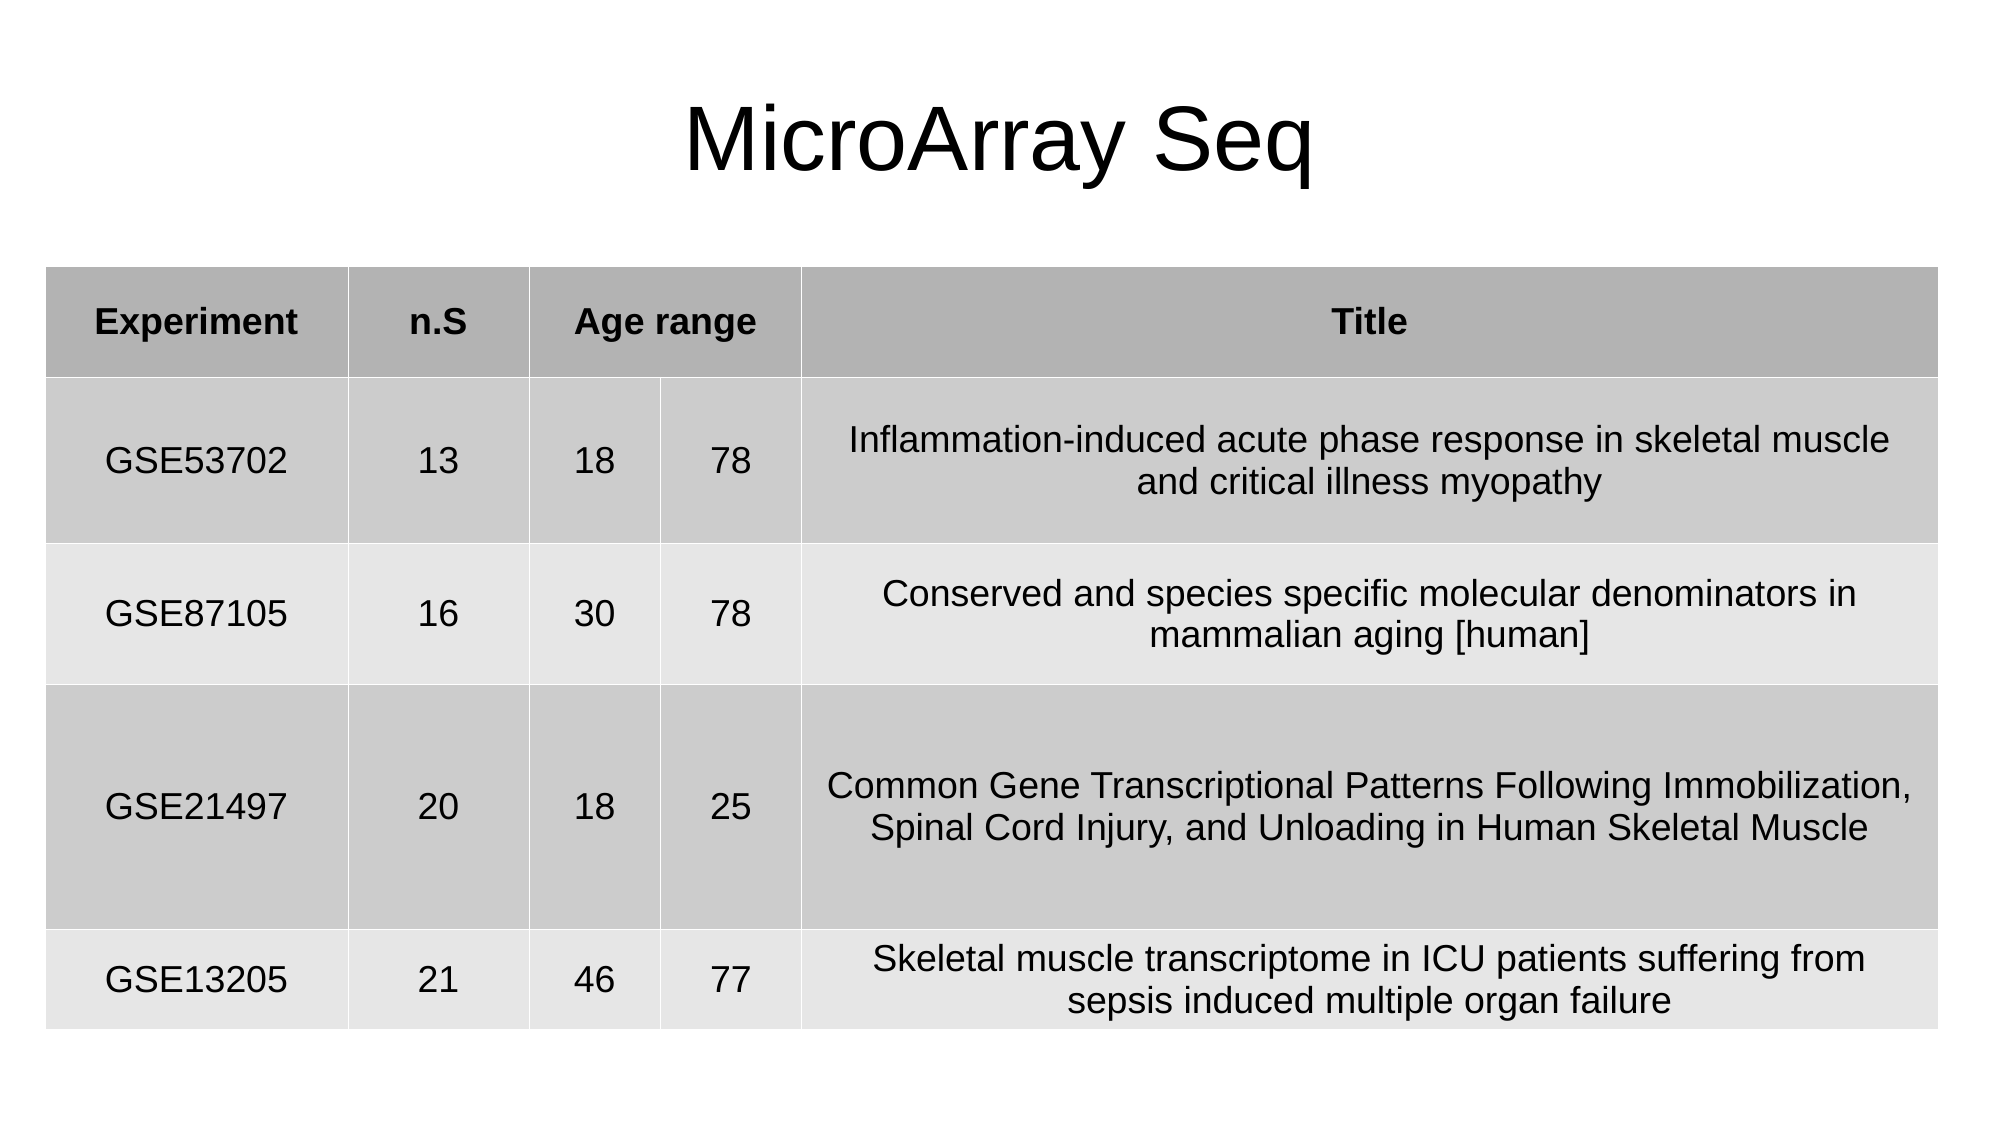

# MicroArray Seq
| Experiment | n.S | Age range | | Title |
| --- | --- | --- | --- | --- |
| GSE53702 | 13 | 18 | 78 | Inflammation-induced acute phase response in skeletal muscle and critical illness myopathy |
| GSE87105 | 16 | 30 | 78 | Conserved and species specific molecular denominators in mammalian aging [human] |
| GSE21497 | 20 | 18 | 25 | Common Gene Transcriptional Patterns Following Immobilization, Spinal Cord Injury, and Unloading in Human Skeletal Muscle |
| GSE13205 | 21 | 46 | 77 | Skeletal muscle transcriptome in ICU patients suffering from sepsis induced multiple organ failure |